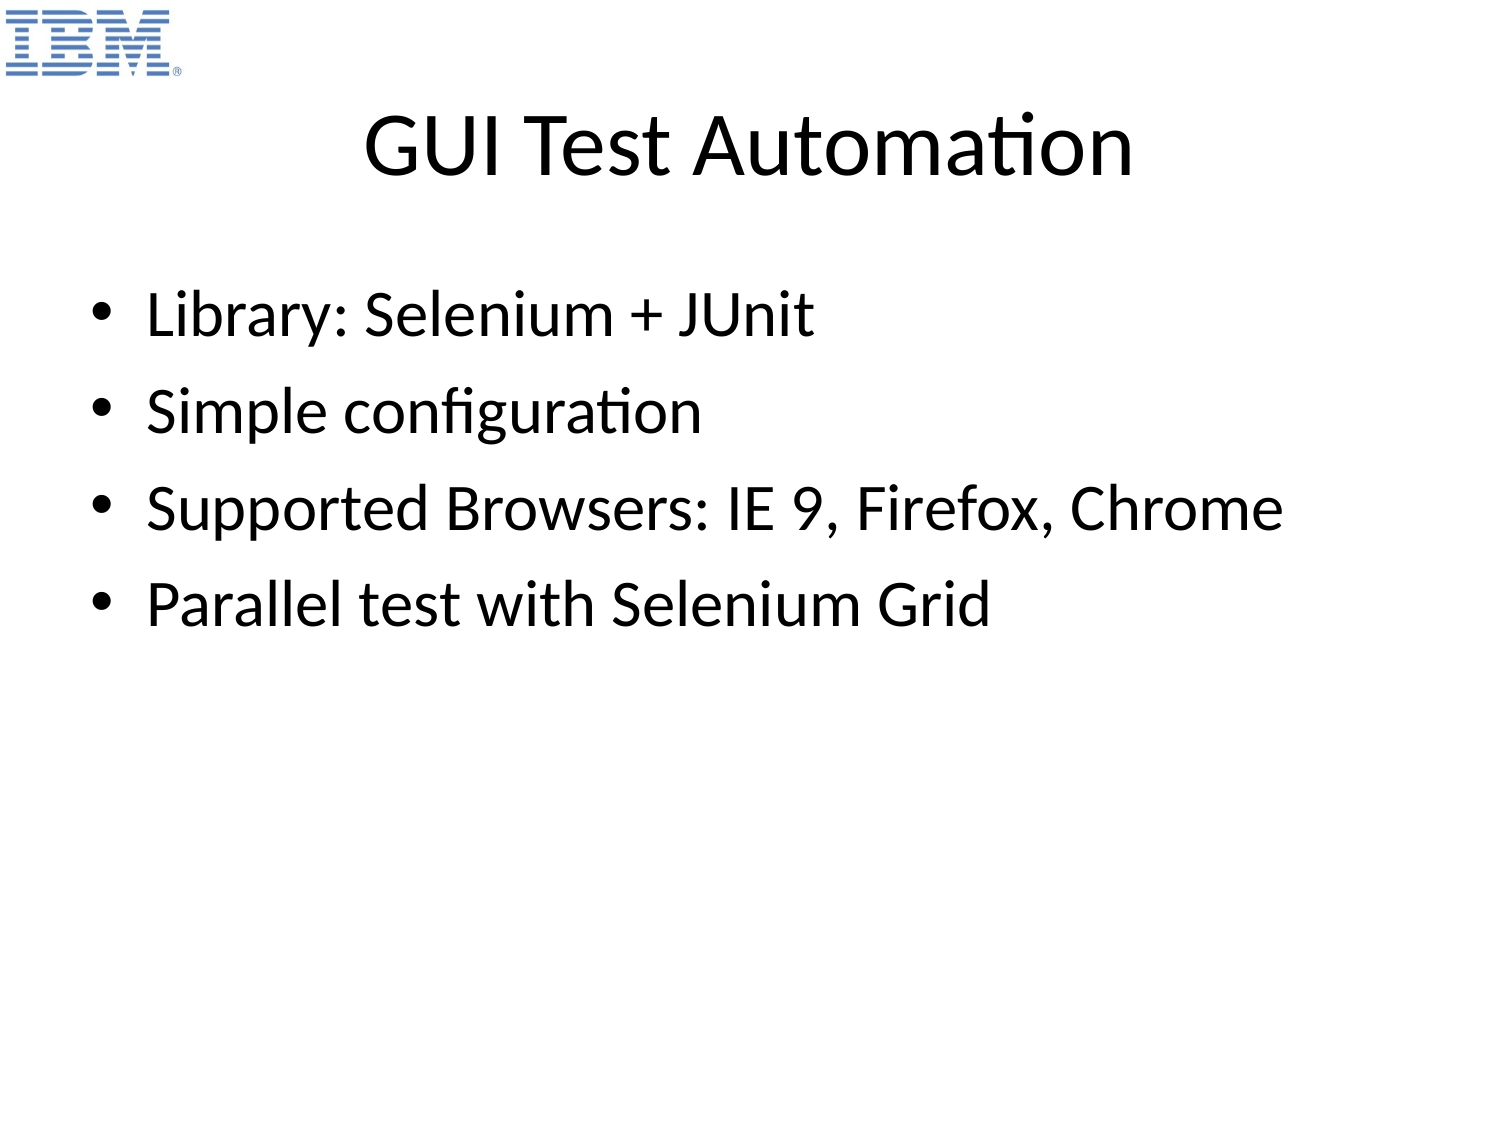

# GUI Test Automation
Library: Selenium + JUnit
Simple configuration
Supported Browsers: IE 9, Firefox, Chrome
Parallel test with Selenium Grid